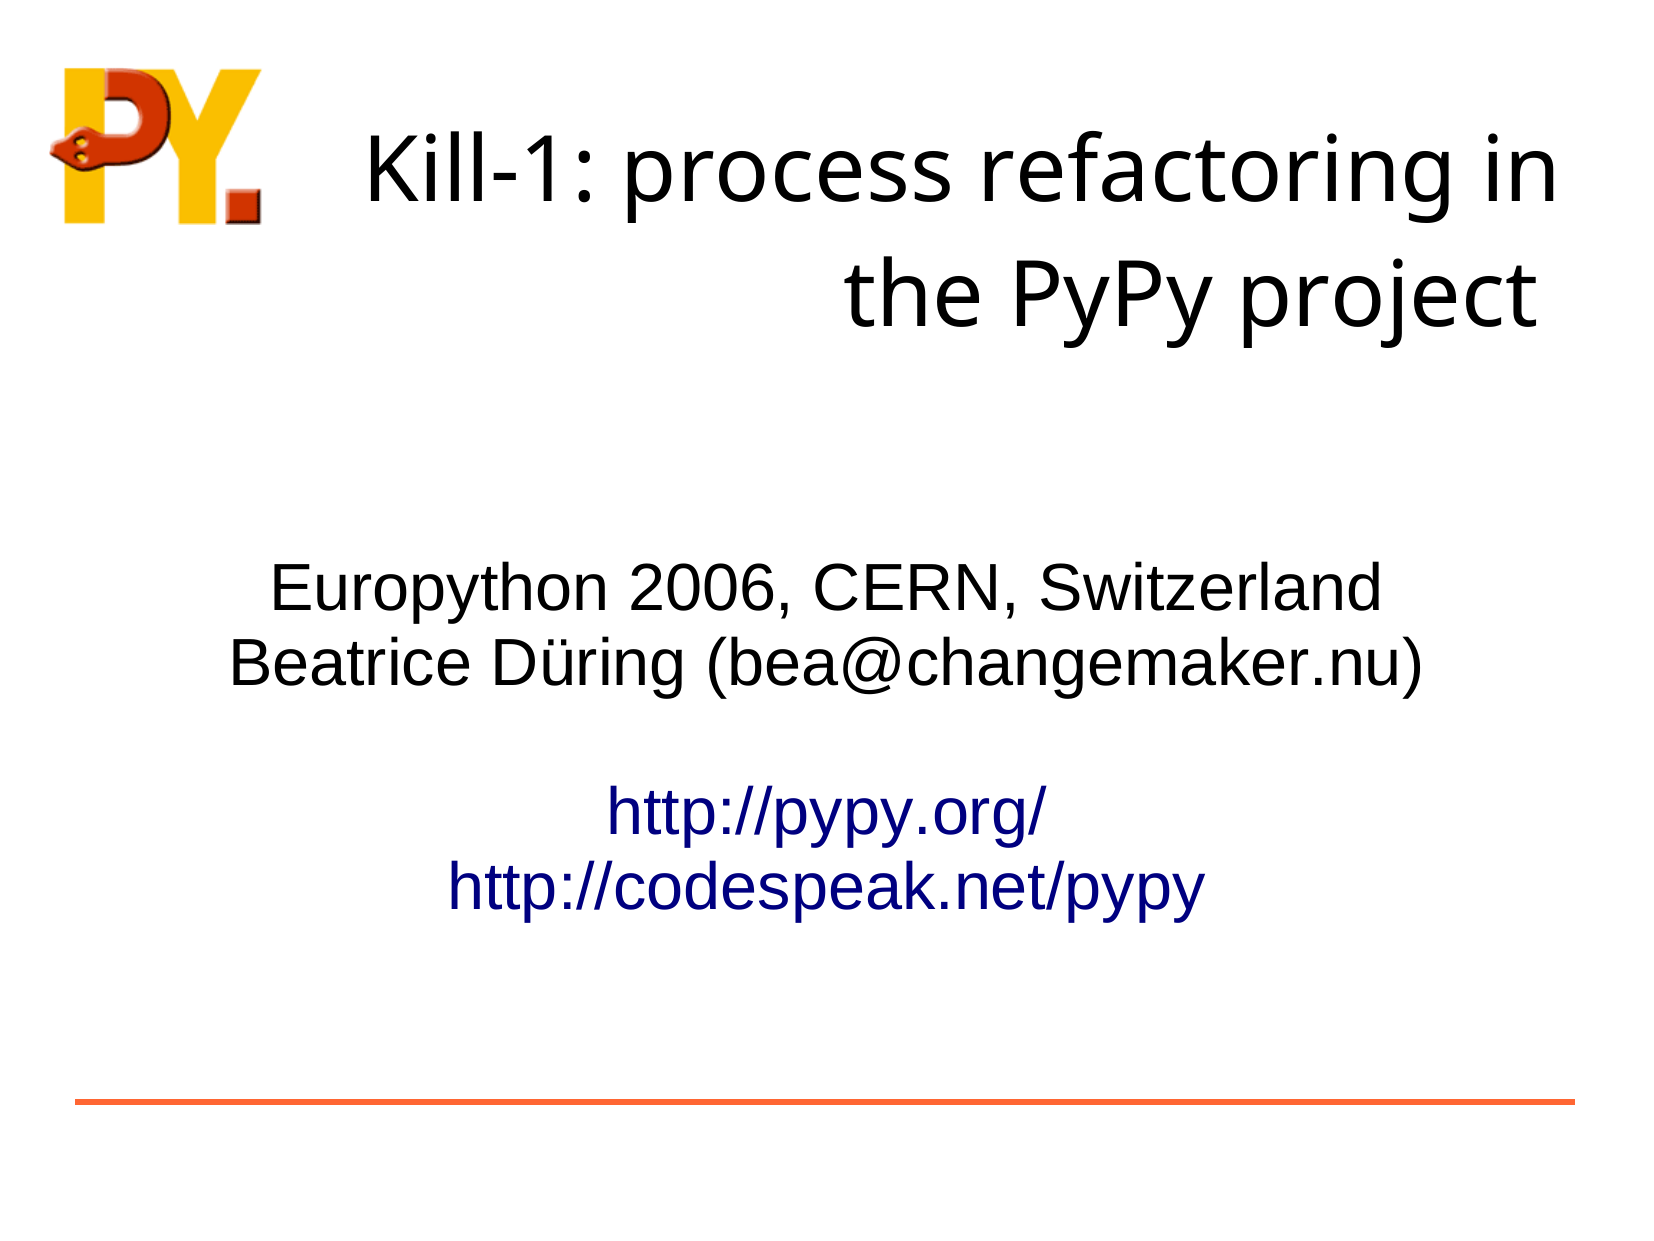

# Kill-1: process refactoring in the PyPy project
Europython 2006, CERN, Switzerland
Beatrice Düring (bea@changemaker.nu)
http://pypy.org/
http://codespeak.net/pypy